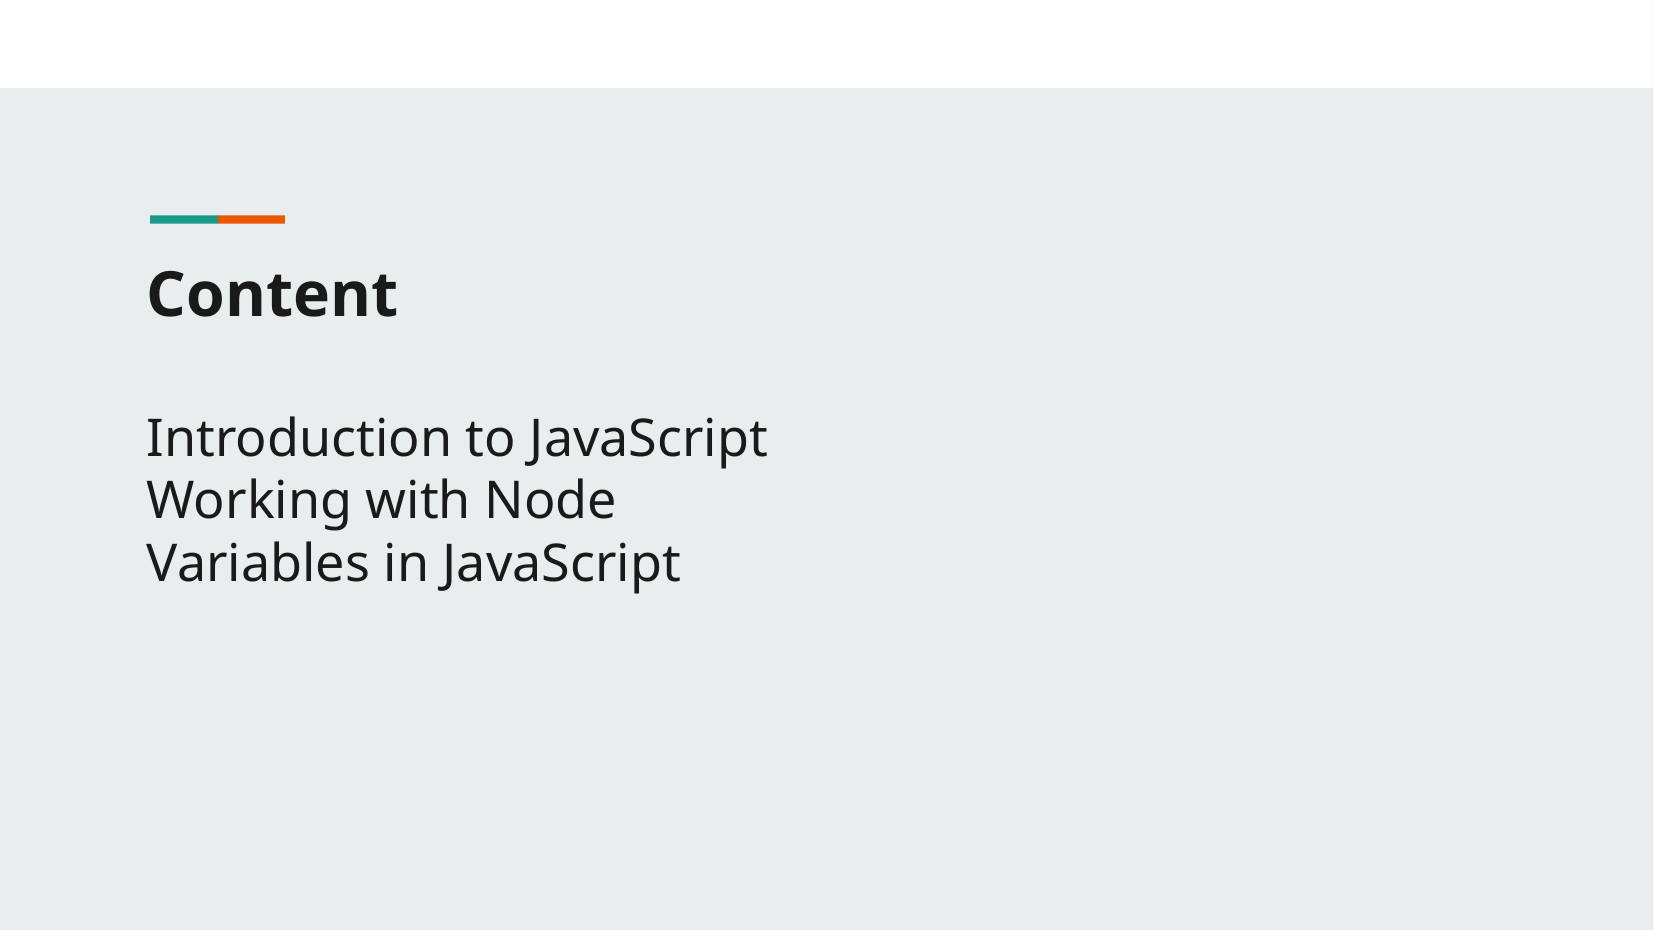

# Content Introduction to JavaScript Working with Node Variables in JavaScript